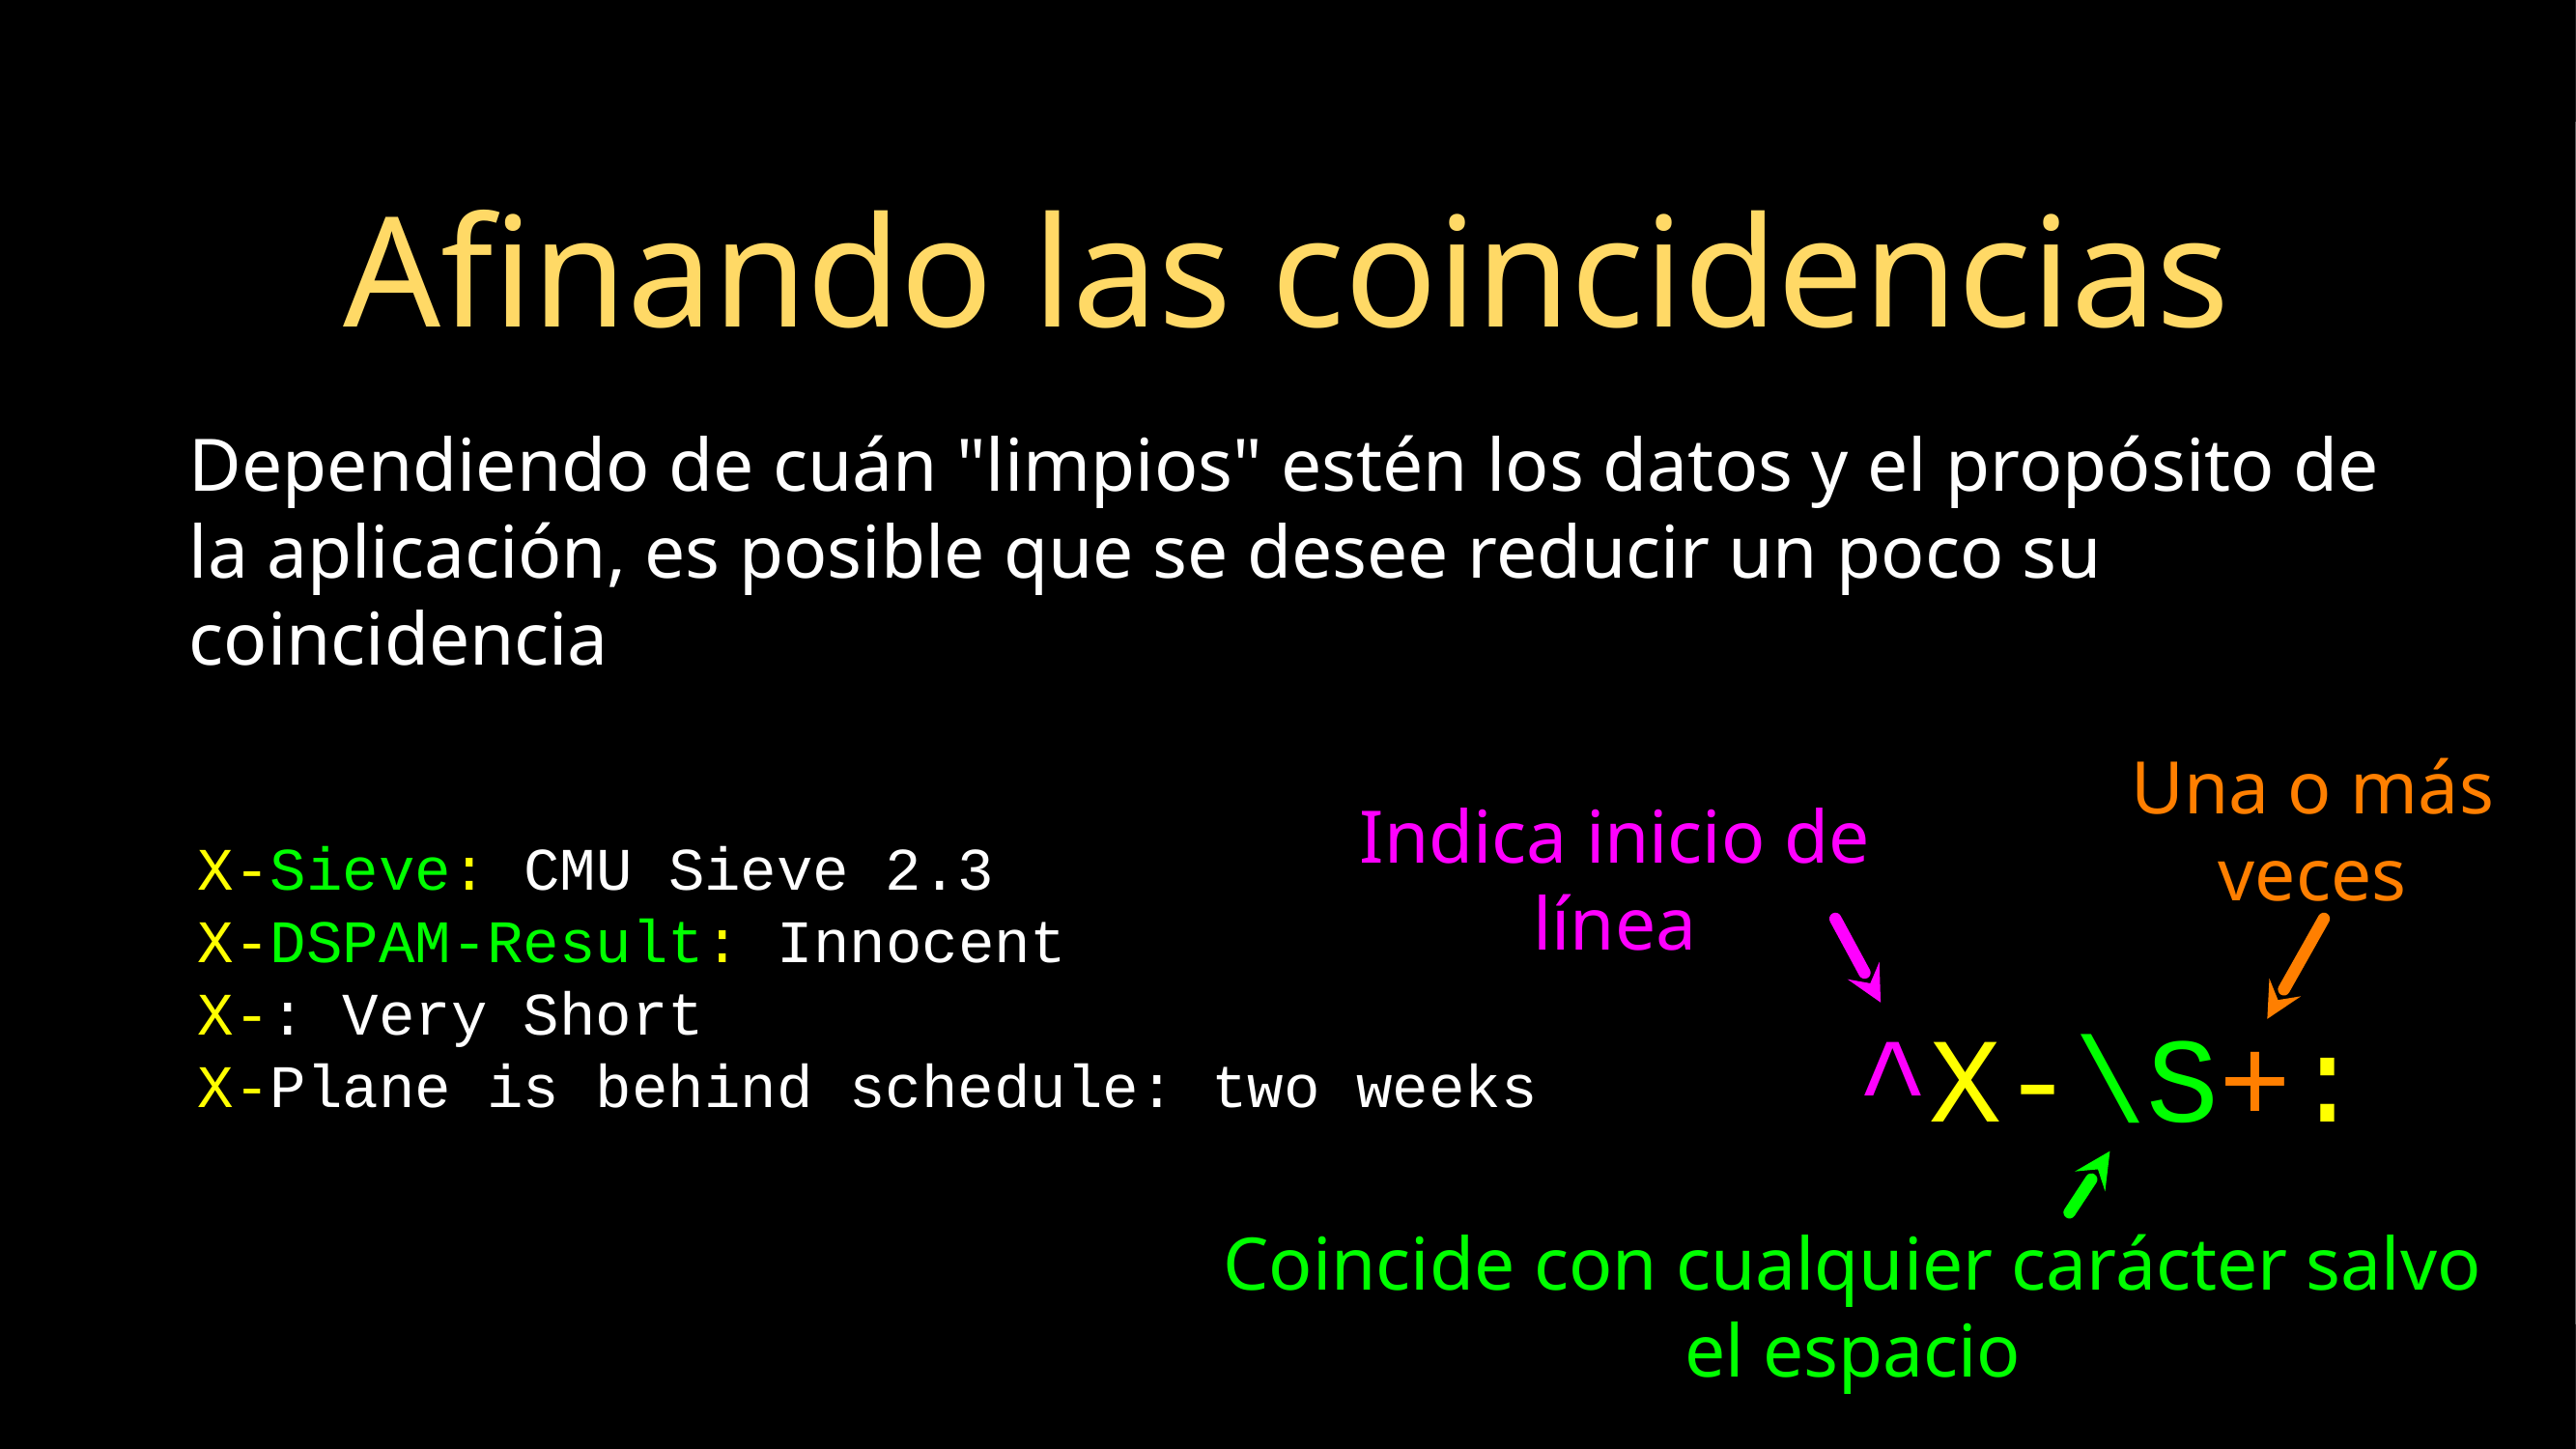

# Afinando las coincidencias
Dependiendo de cuán "limpios" estén los datos y el propósito de la aplicación, es posible que se desee reducir un poco su coincidencia
X-Sieve: CMU Sieve 2.3
X-DSPAM-Result: Innocent
X-: Very Short
X-Plane is behind schedule: two weeks
Una o más veces
Indica inicio de línea
^X-\S+:
Coincide con cualquier carácter salvo el espacio